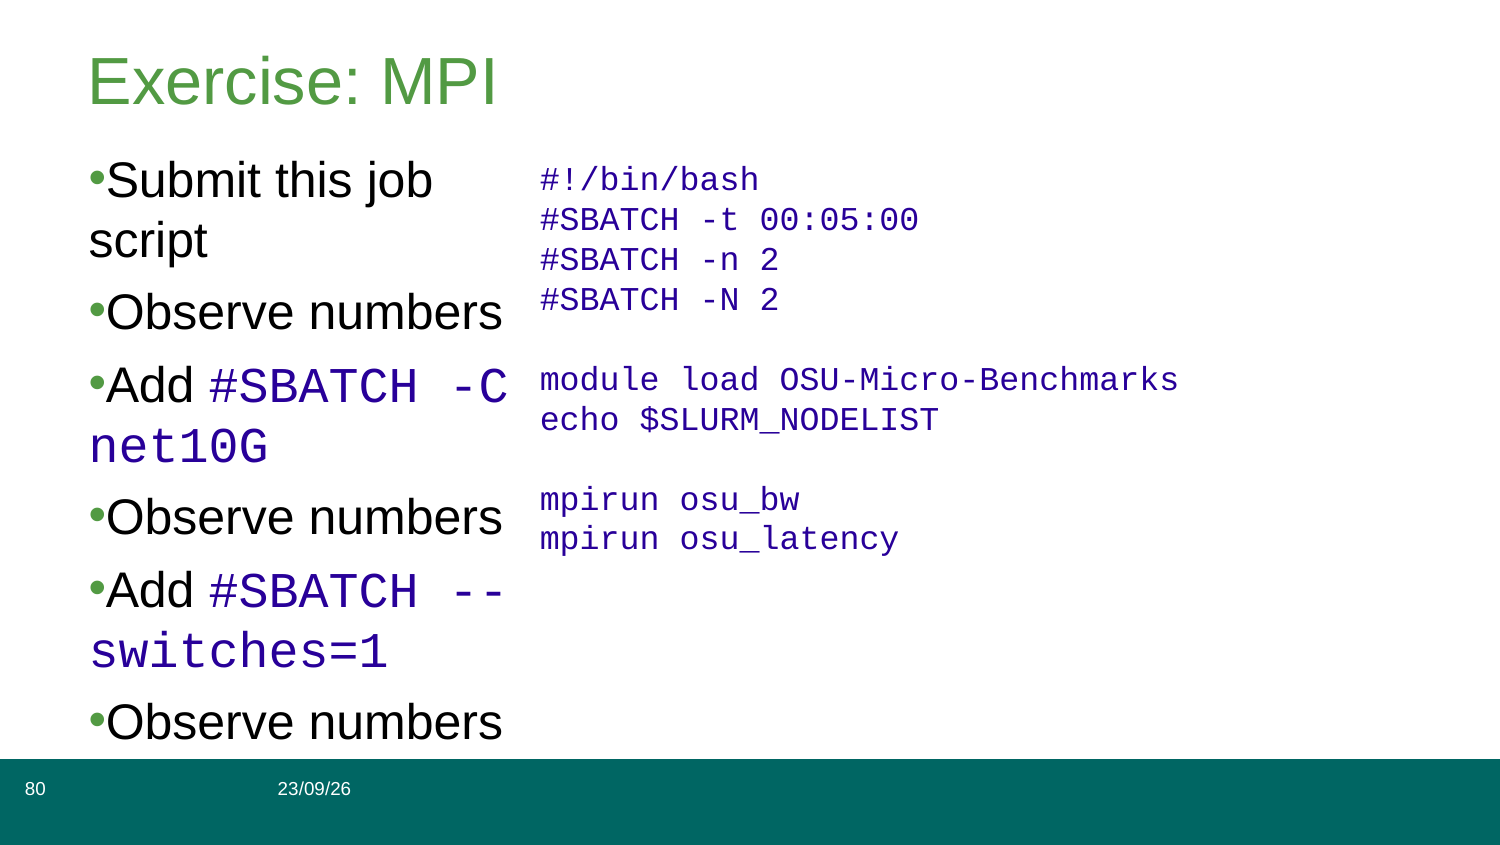

# Exercise: MPI
Submit this job script
Observe numbers
Add #SBATCH -C net10G
Observe numbers
Add #SBATCH -- switches=1
Observe numbers
#!/bin/bash
#SBATCH -t 00:05:00
#SBATCH -n 2
#SBATCH -N 2
module load OSU-Micro-Benchmarks
echo $SLURM_NODELIST
mpirun osu_bw
mpirun osu_latency